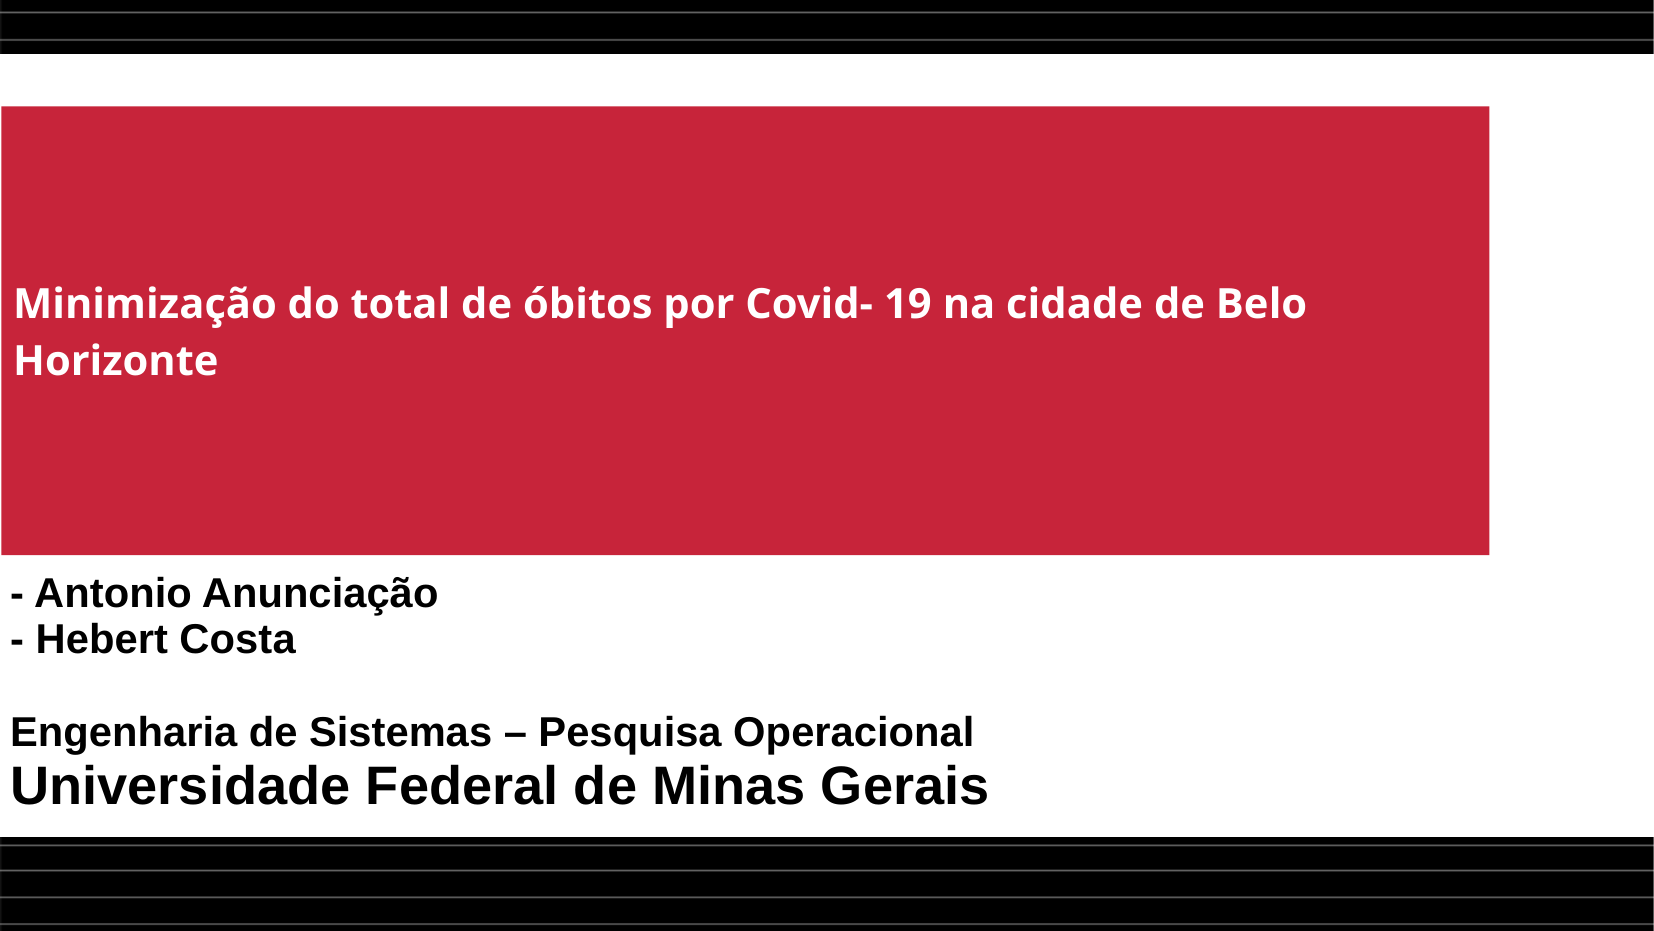

# Minimização do total de óbitos por Covid- 19 na cidade de Belo Horizonte
- Antonio Anunciação
- Hebert Costa
Engenharia de Sistemas – Pesquisa Operacional
Universidade Federal de Minas Gerais